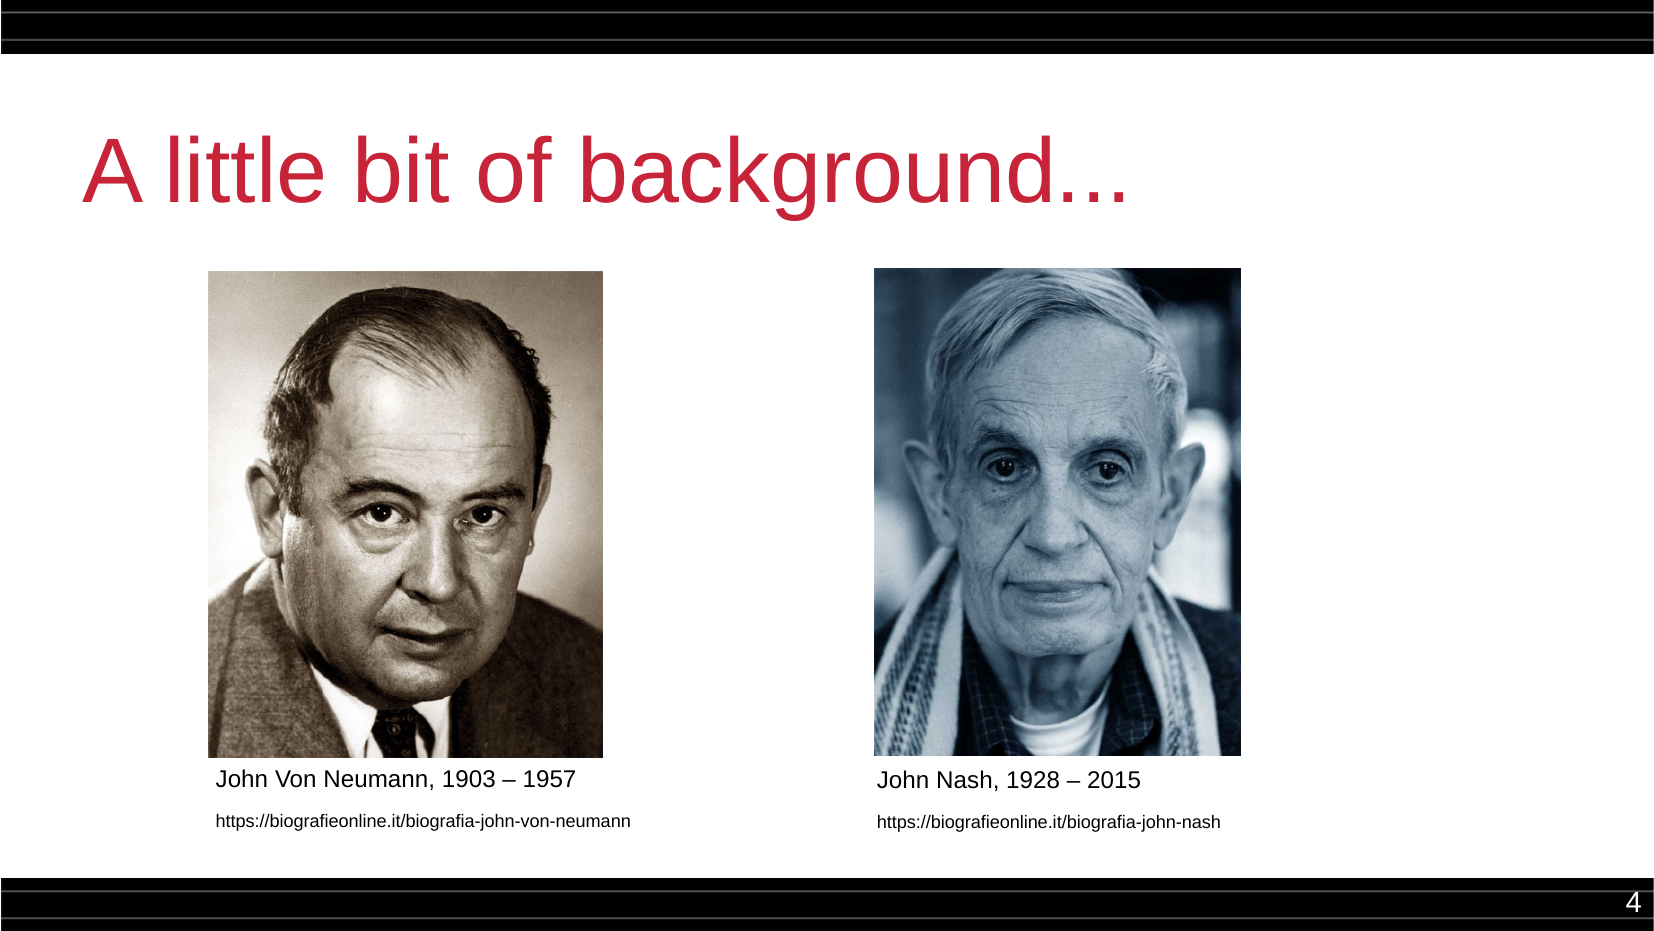

# A little bit of background...
John Von Neumann, 1903 – 1957
https://biografieonline.it/biografia-john-von-neumann
John Nash, 1928 – 2015
https://biografieonline.it/biografia-john-nash